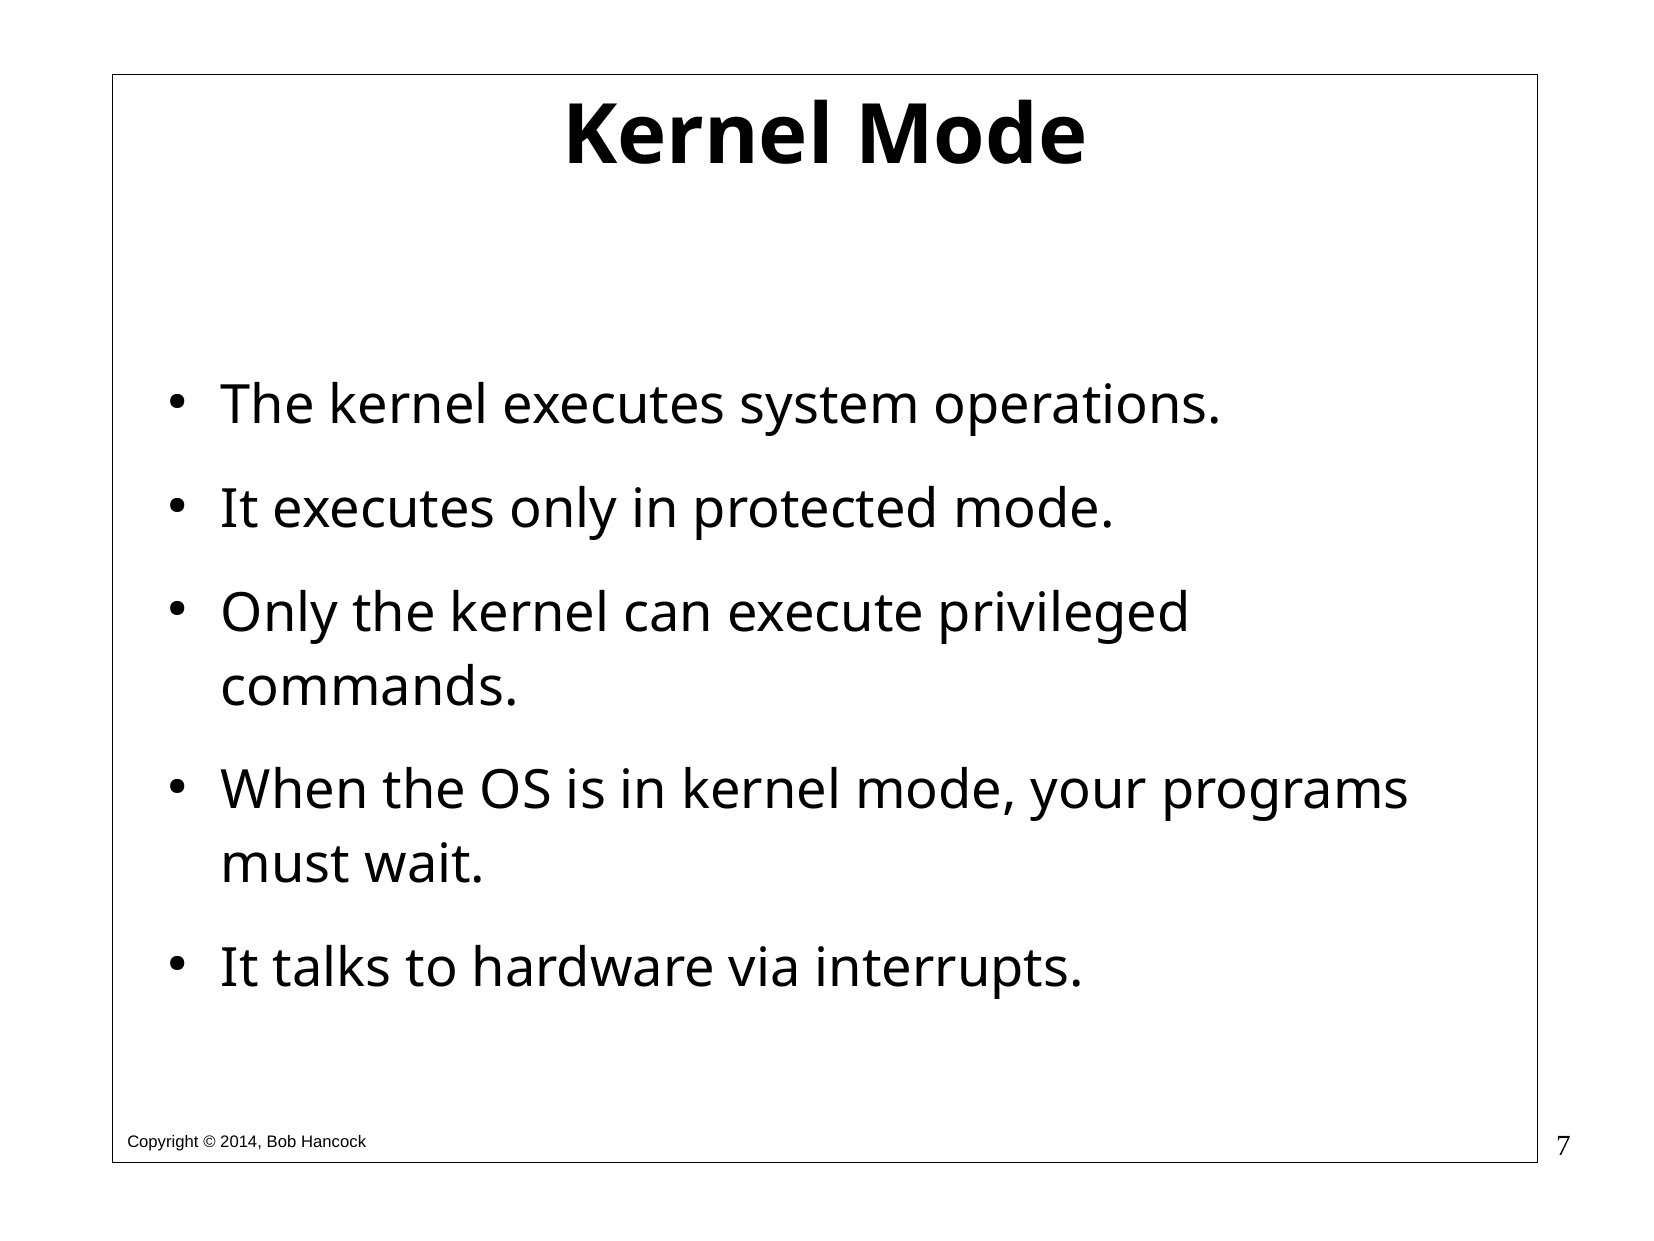

# Kernel Mode
The kernel executes system operations.
It executes only in protected mode.
Only the kernel can execute privileged commands.
When the OS is in kernel mode, your programs must wait.
It talks to hardware via interrupts.
Copyright © 2014, Bob Hancock
7